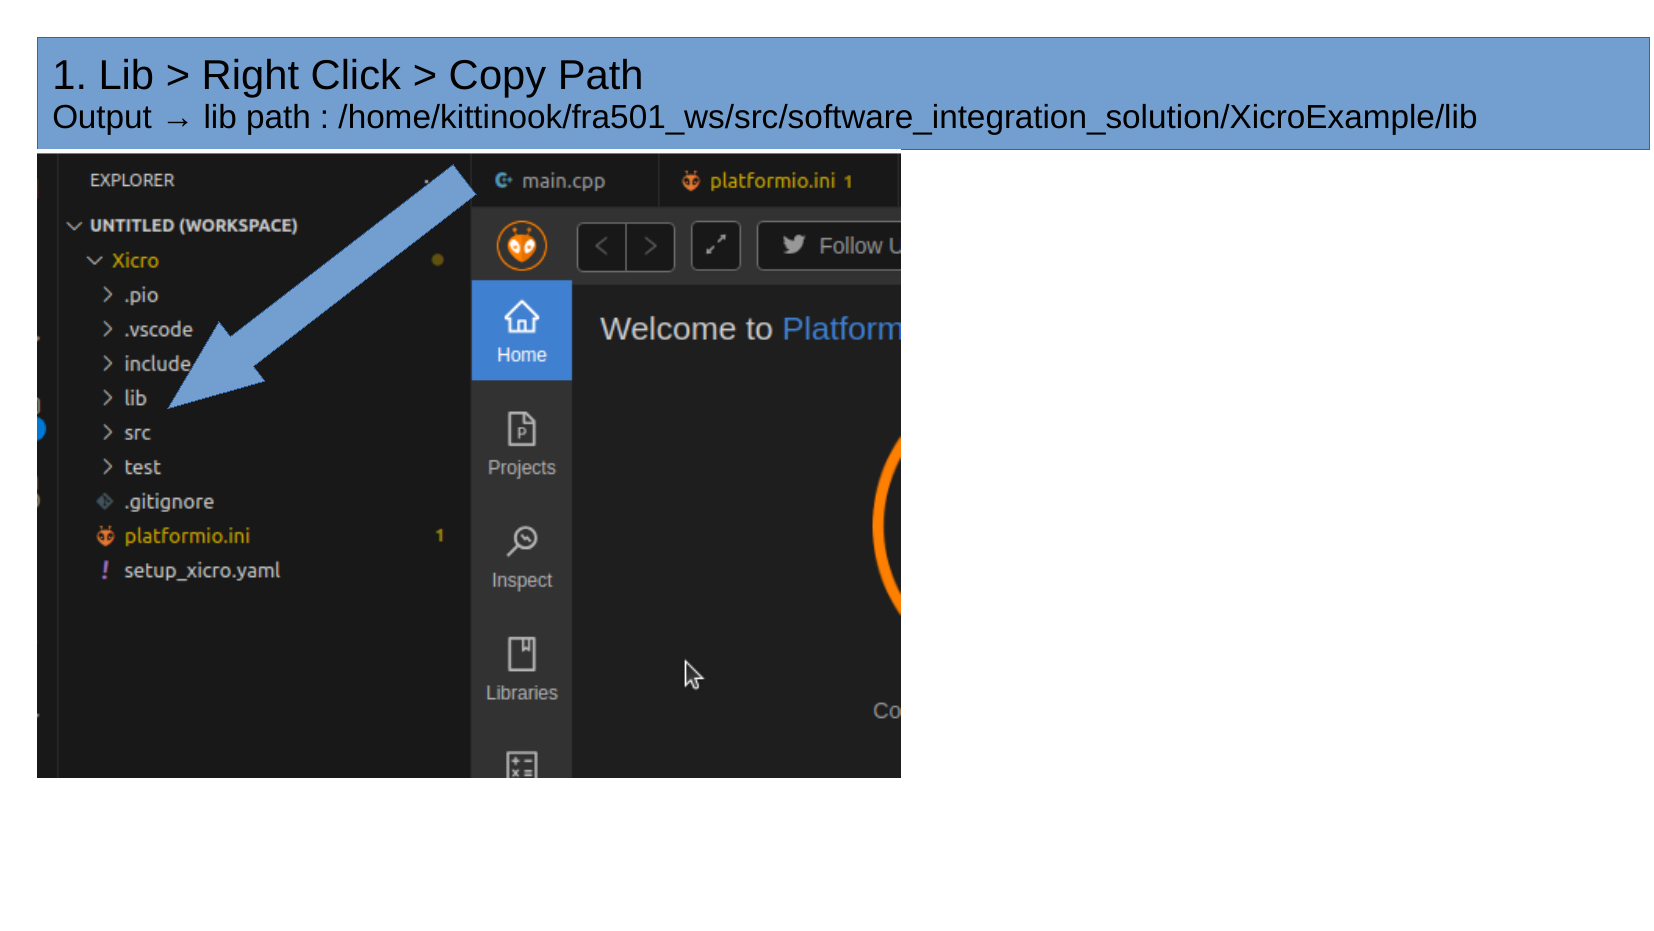

1. Lib > Right Click > Copy Path
Output → lib path : /home/kittinook/fra501_ws/src/software_integration_solution/XicroExample/lib